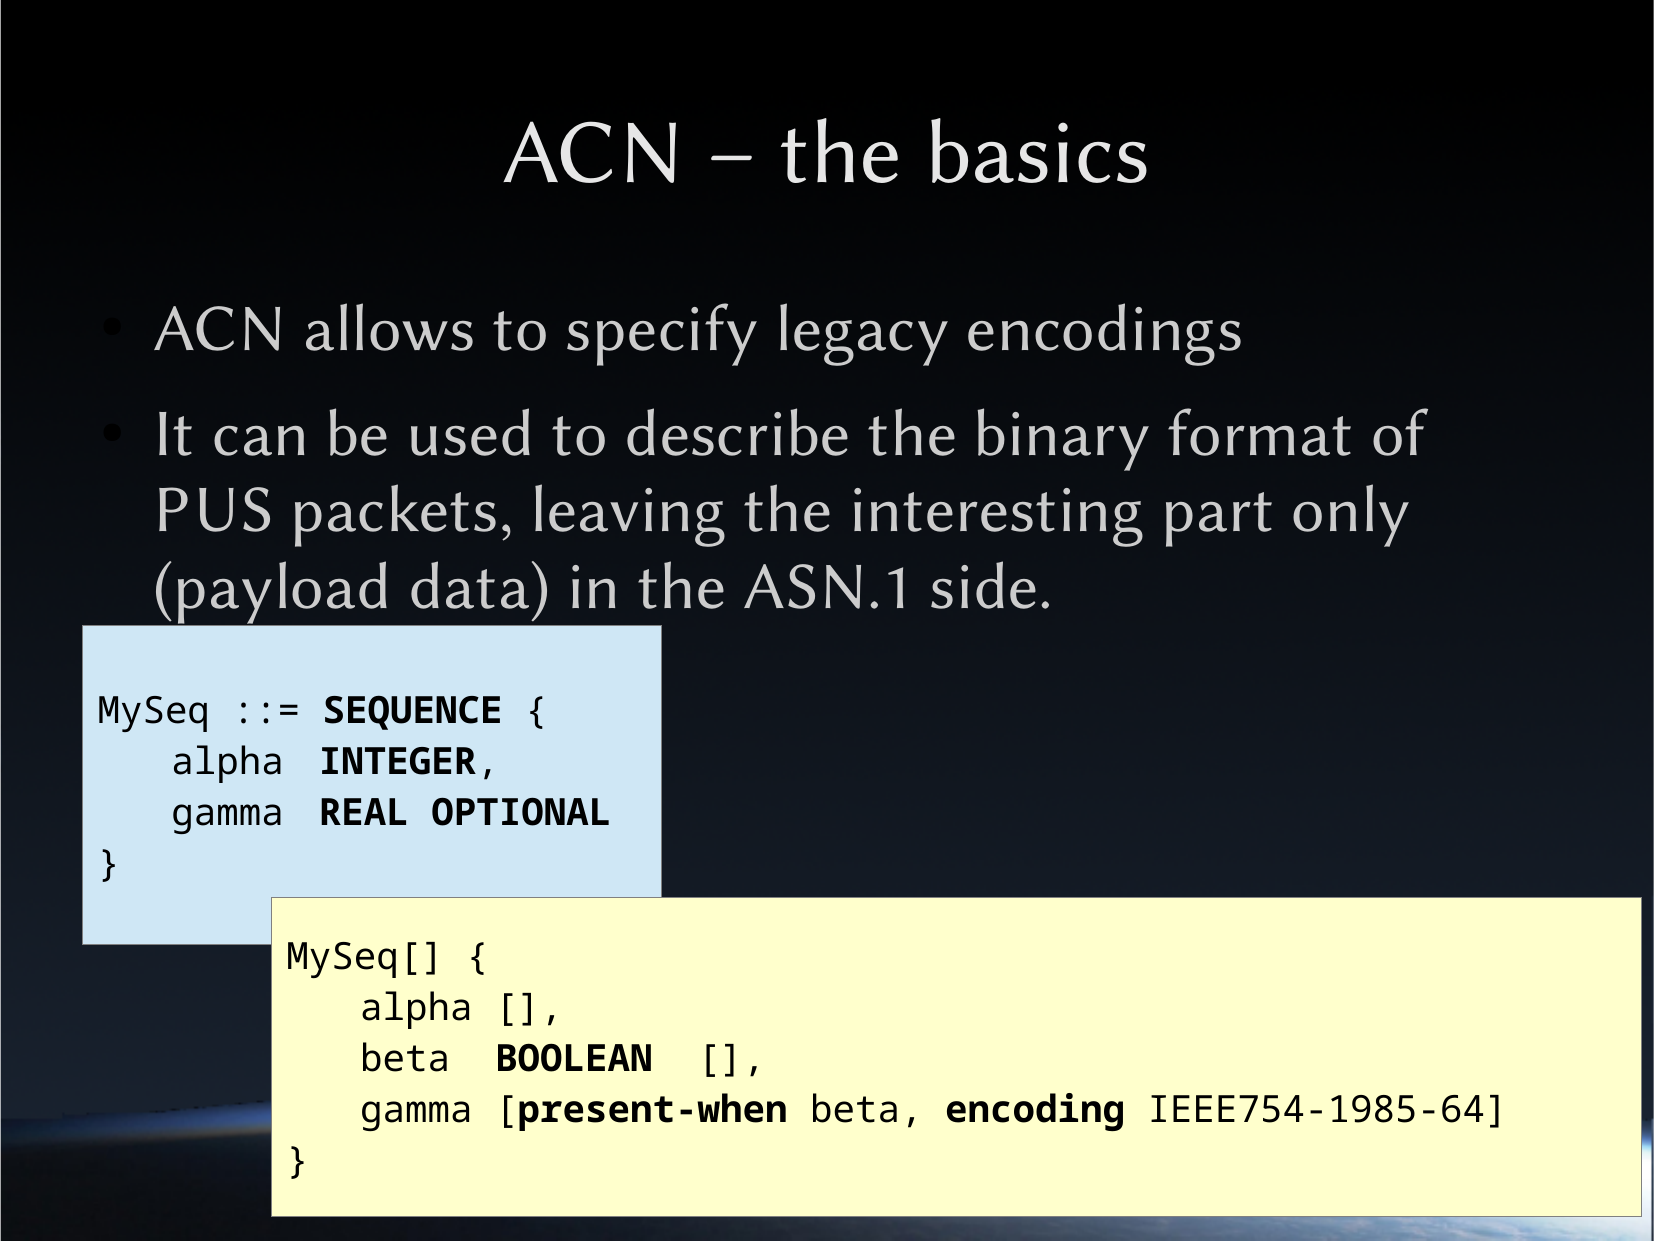

# ACN – the basics
ACN allows to specify legacy encodings
It can be used to describe the binary format of PUS packets, leaving the interesting part only (payload data) in the ASN.1 side.
MySeq ::= SEQUENCE {
	alpha 	INTEGER,
	gamma	REAL OPTIONAL
}
MySeq[] {
	alpha [],
	beta BOOLEAN [],
	gamma [present-when beta, encoding IEEE754-1985-64]
}